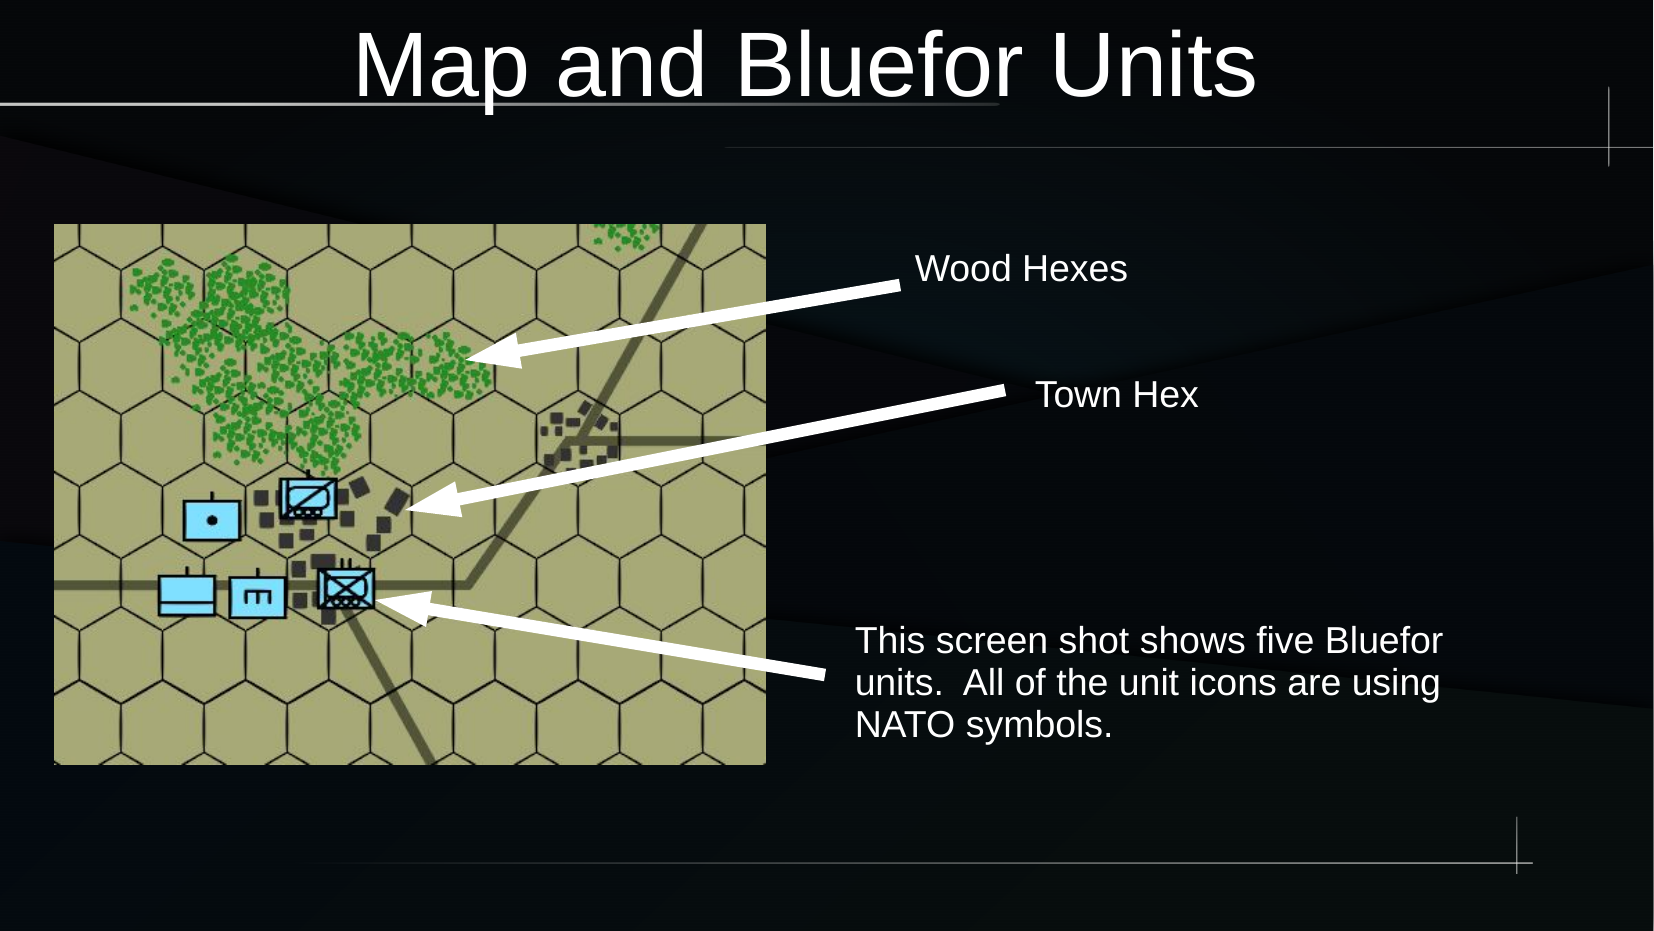

# Map and Bluefor Units
Wood Hexes
Town Hex
This screen shot shows five Bluefor units. All of the unit icons are using NATO symbols.